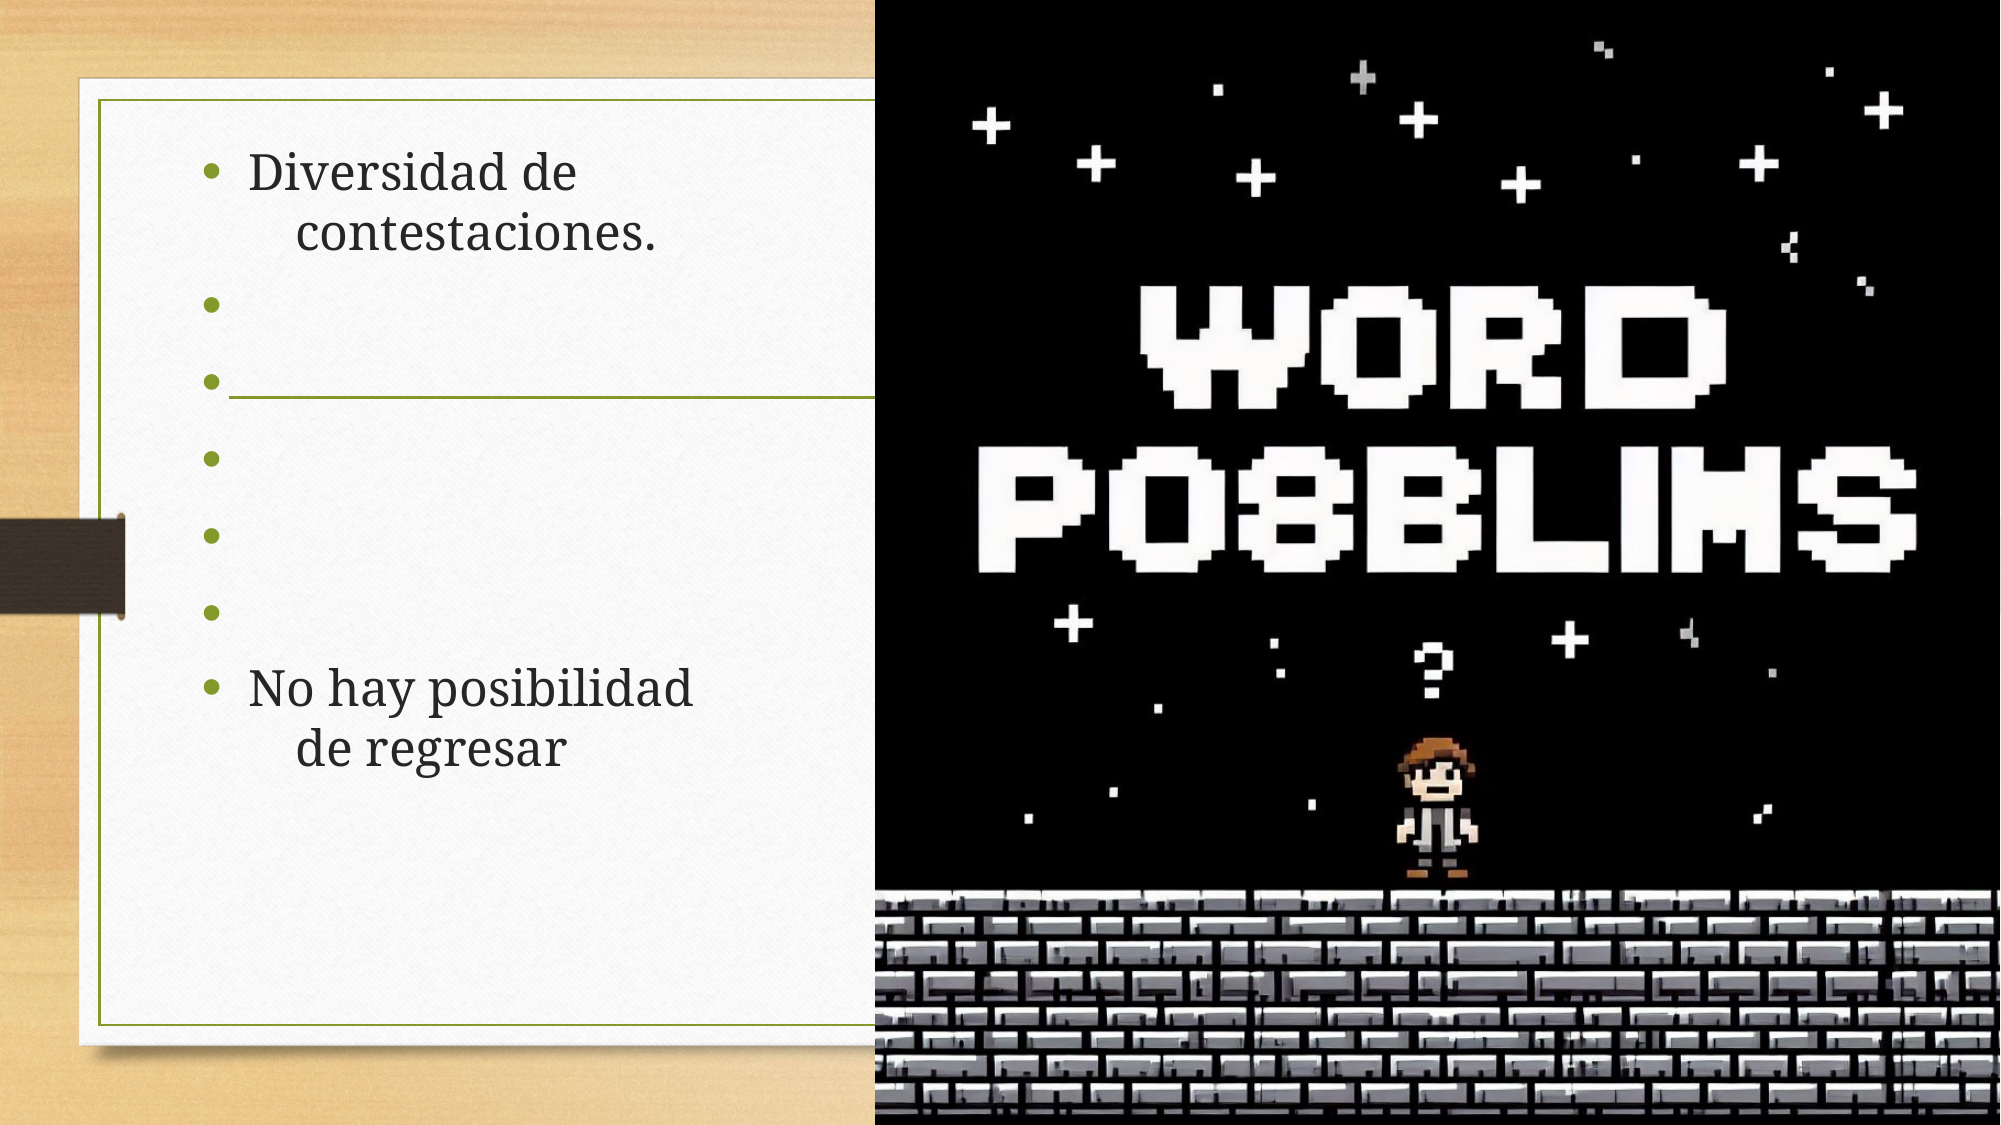

# Diversidad de contestaciones.
No hay posibilidad de regresar